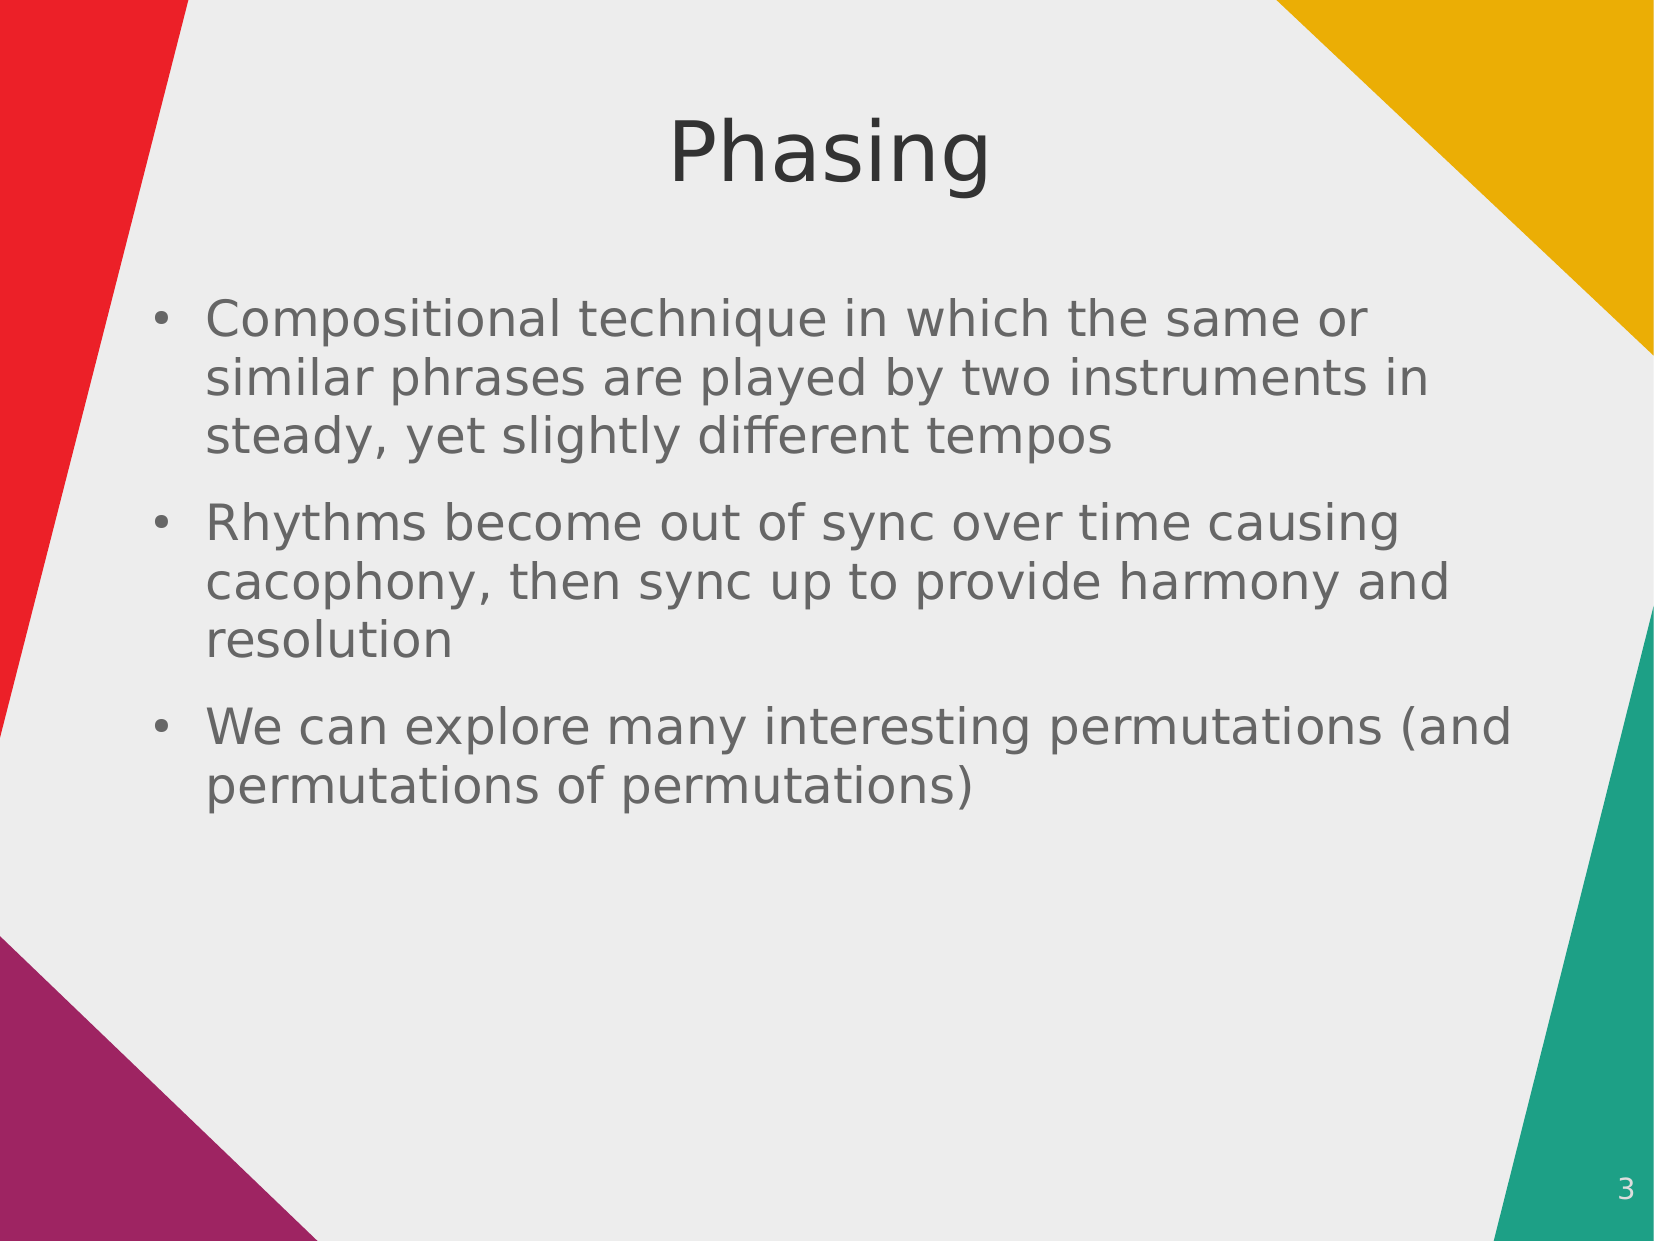

# Phasing
Compositional technique in which the same or similar phrases are played by two instruments in steady, yet slightly different tempos
Rhythms become out of sync over time causing cacophony, then sync up to provide harmony and resolution
We can explore many interesting permutations (and permutations of permutations)
3